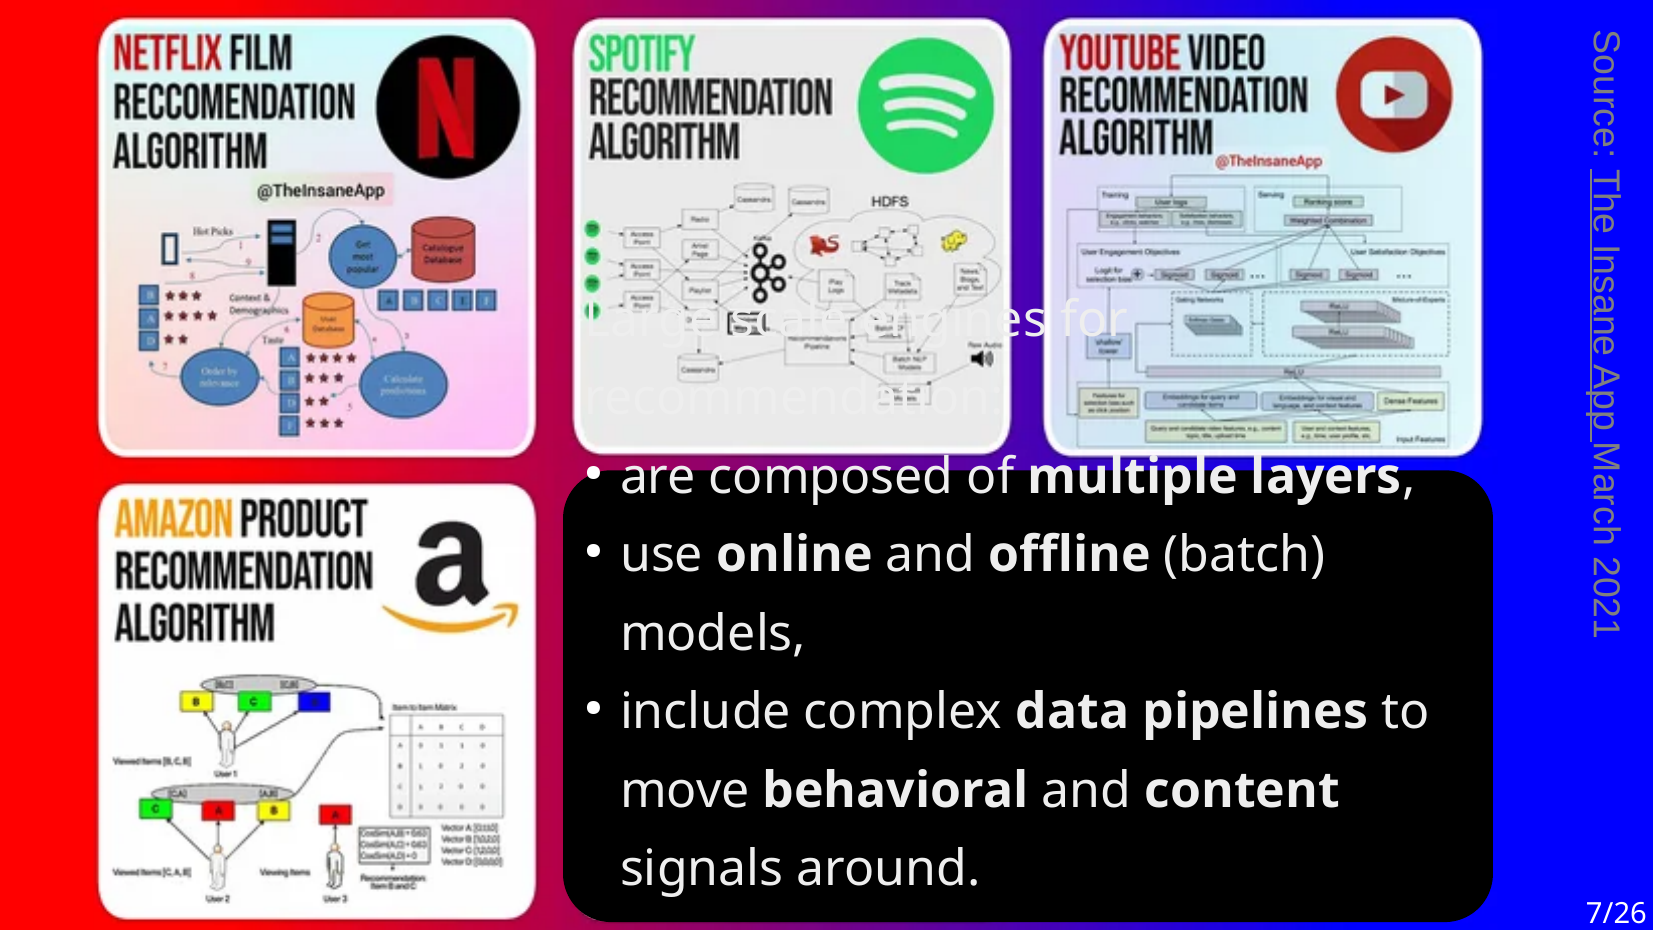

Source: The Insane App March 2021
Large scale engines for recommendation:
are composed of multiple layers,
use online and offline (batch) models,
include complex data pipelines to move behavioral and content signals around.
7